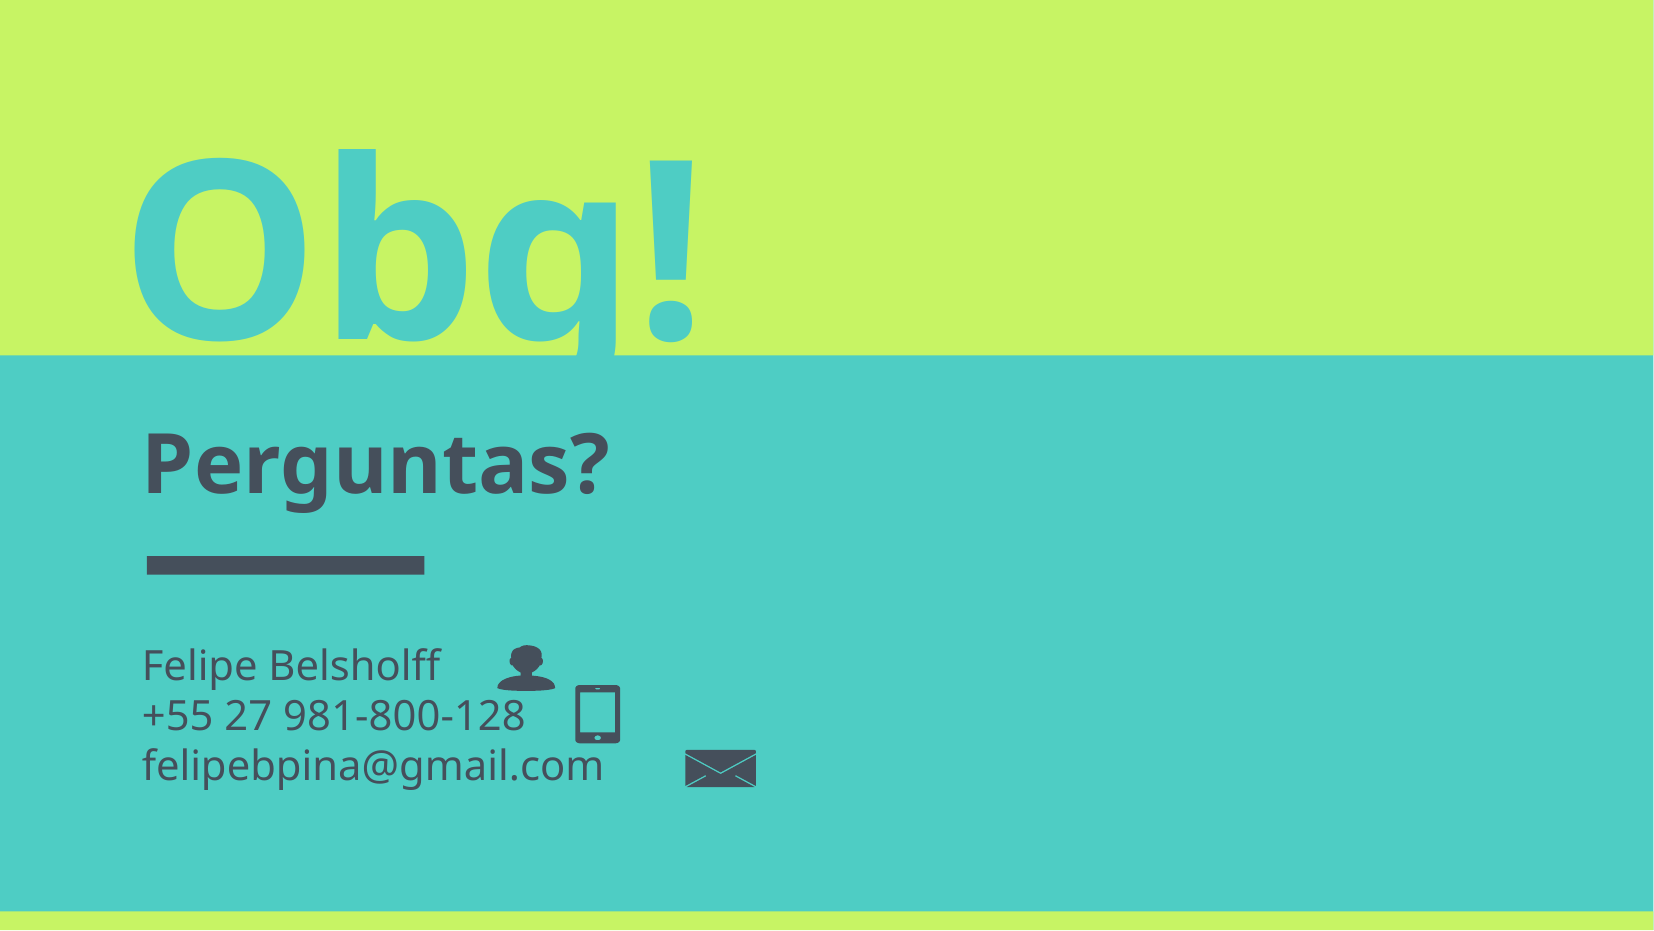

# Obg!
Perguntas?
Felipe Belsholff
+55 27 981-800-128
felipebpina@gmail.com